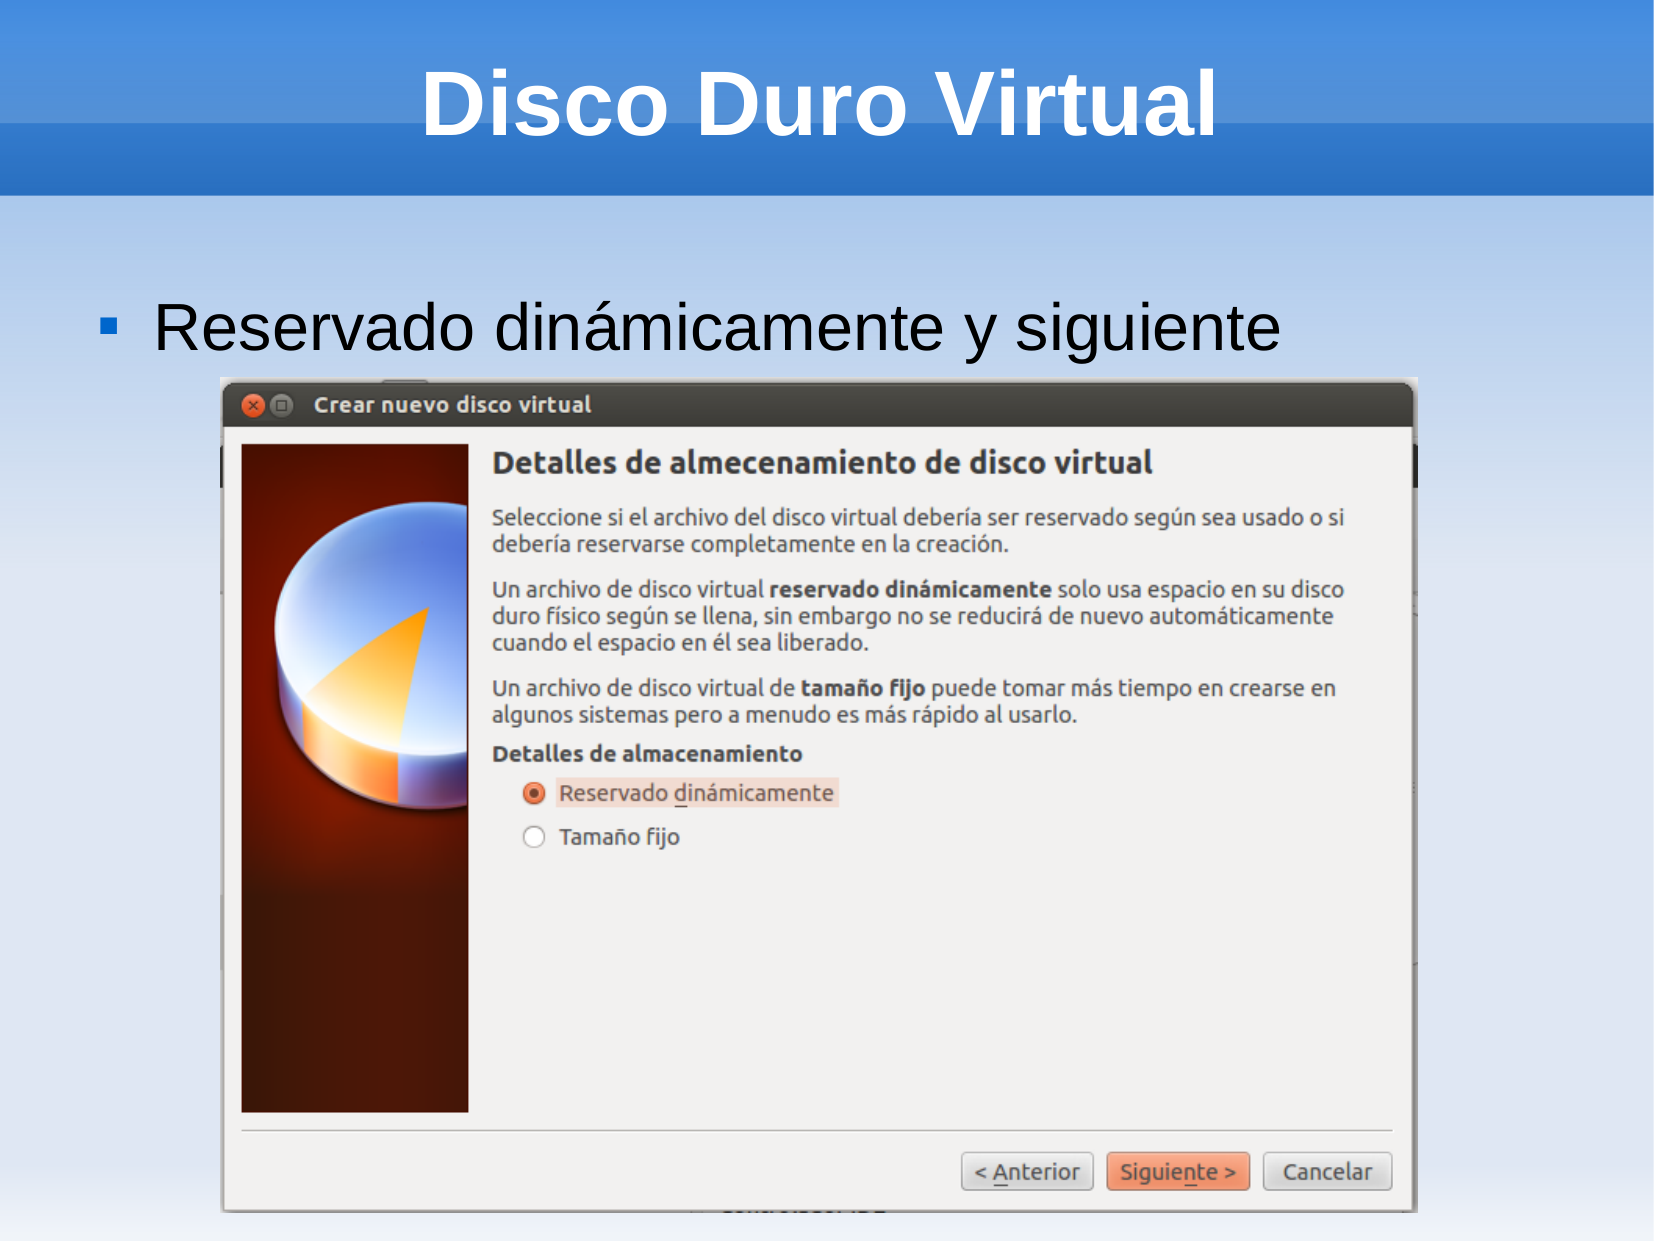

# Disco Duro Virtual
Reservado dinámicamente y siguiente